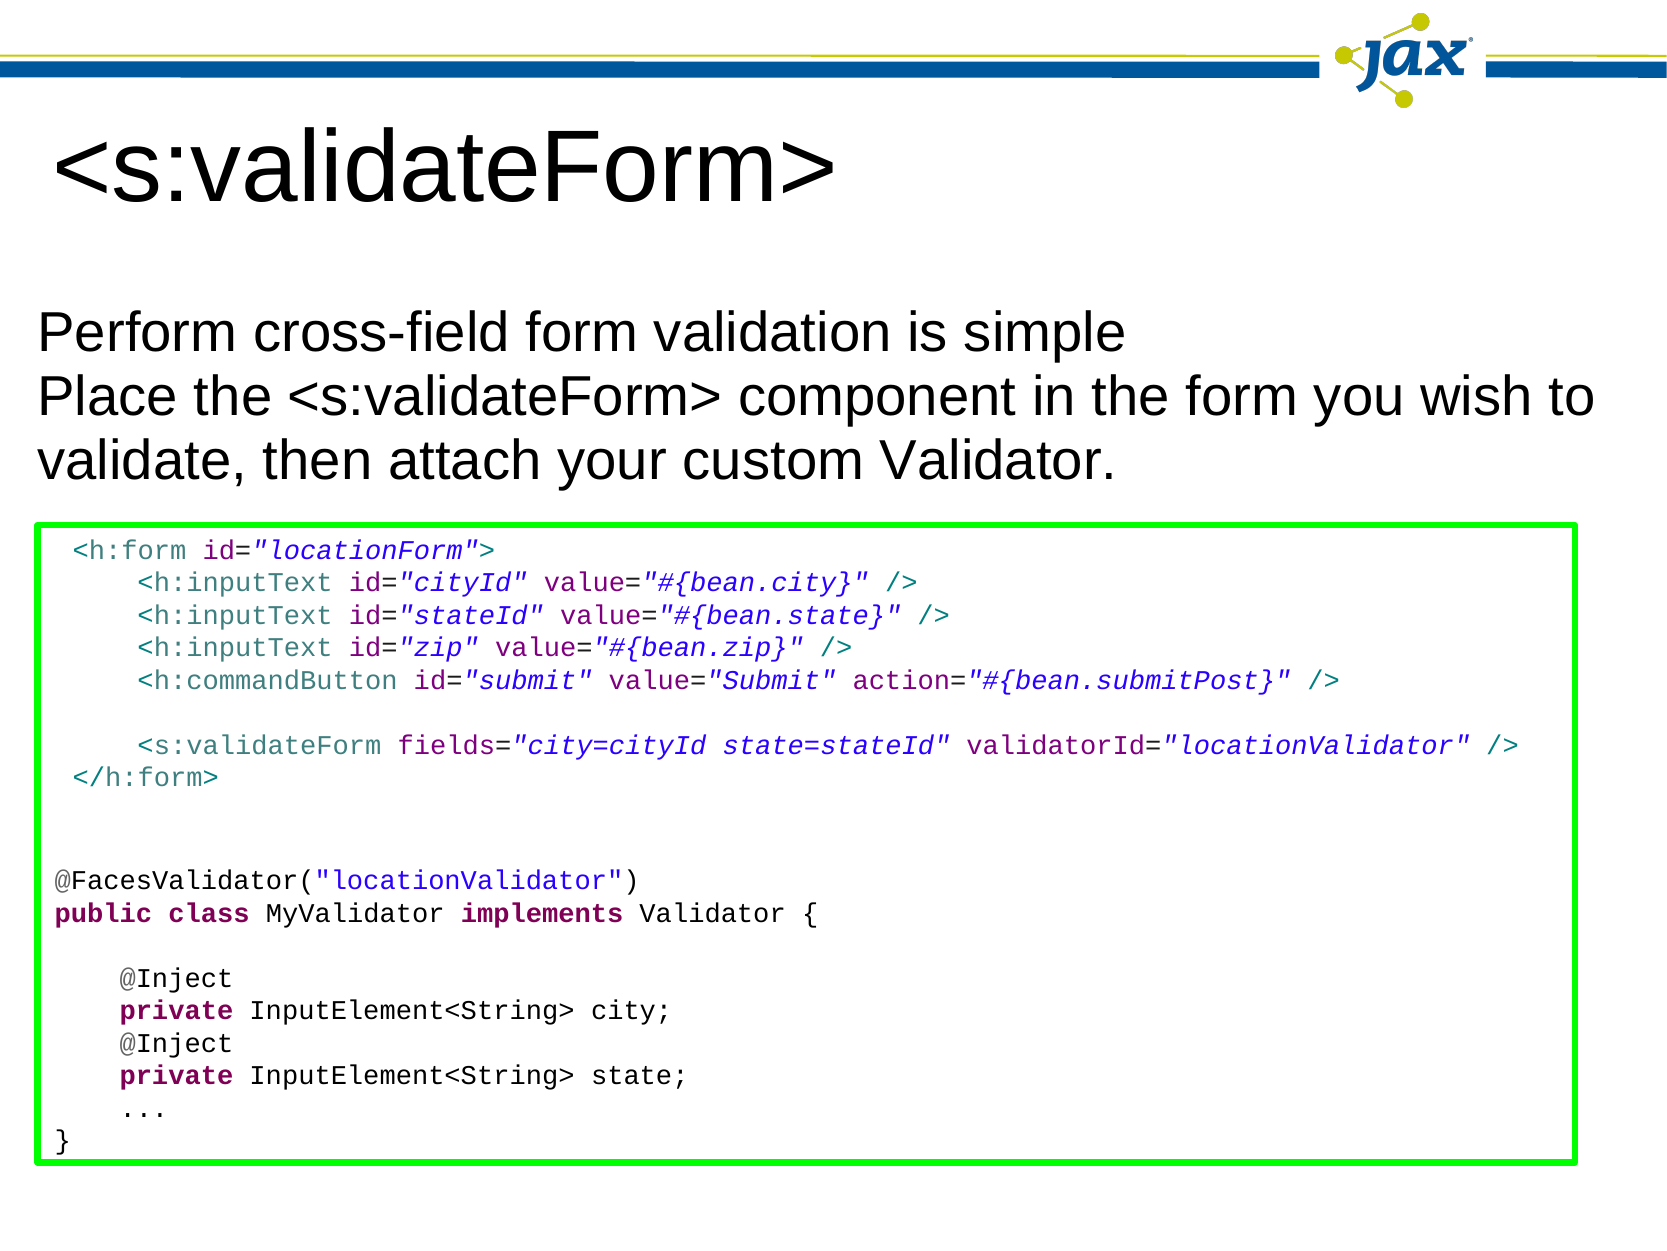

# <s:validateForm>
Perform cross-field form validation is simple
Place the <s:validateForm> component in the form you wish to validate, then attach your custom Validator.
<h:form id="locationForm">
 <h:inputText id="cityId" value="#{bean.city}" />
 <h:inputText id="stateId" value="#{bean.state}" />
 <h:inputText id="zip" value="#{bean.zip}" />
 <h:commandButton id="submit" value="Submit" action="#{bean.submitPost}" />
 <s:validateForm fields="city=cityId state=stateId" validatorId="locationValidator" />
</h:form>
@FacesValidator("locationValidator")
public class MyValidator implements Validator {
    @Inject
    private InputElement<String> city;
    @Inject
    private InputElement<String> state;
    ...
}